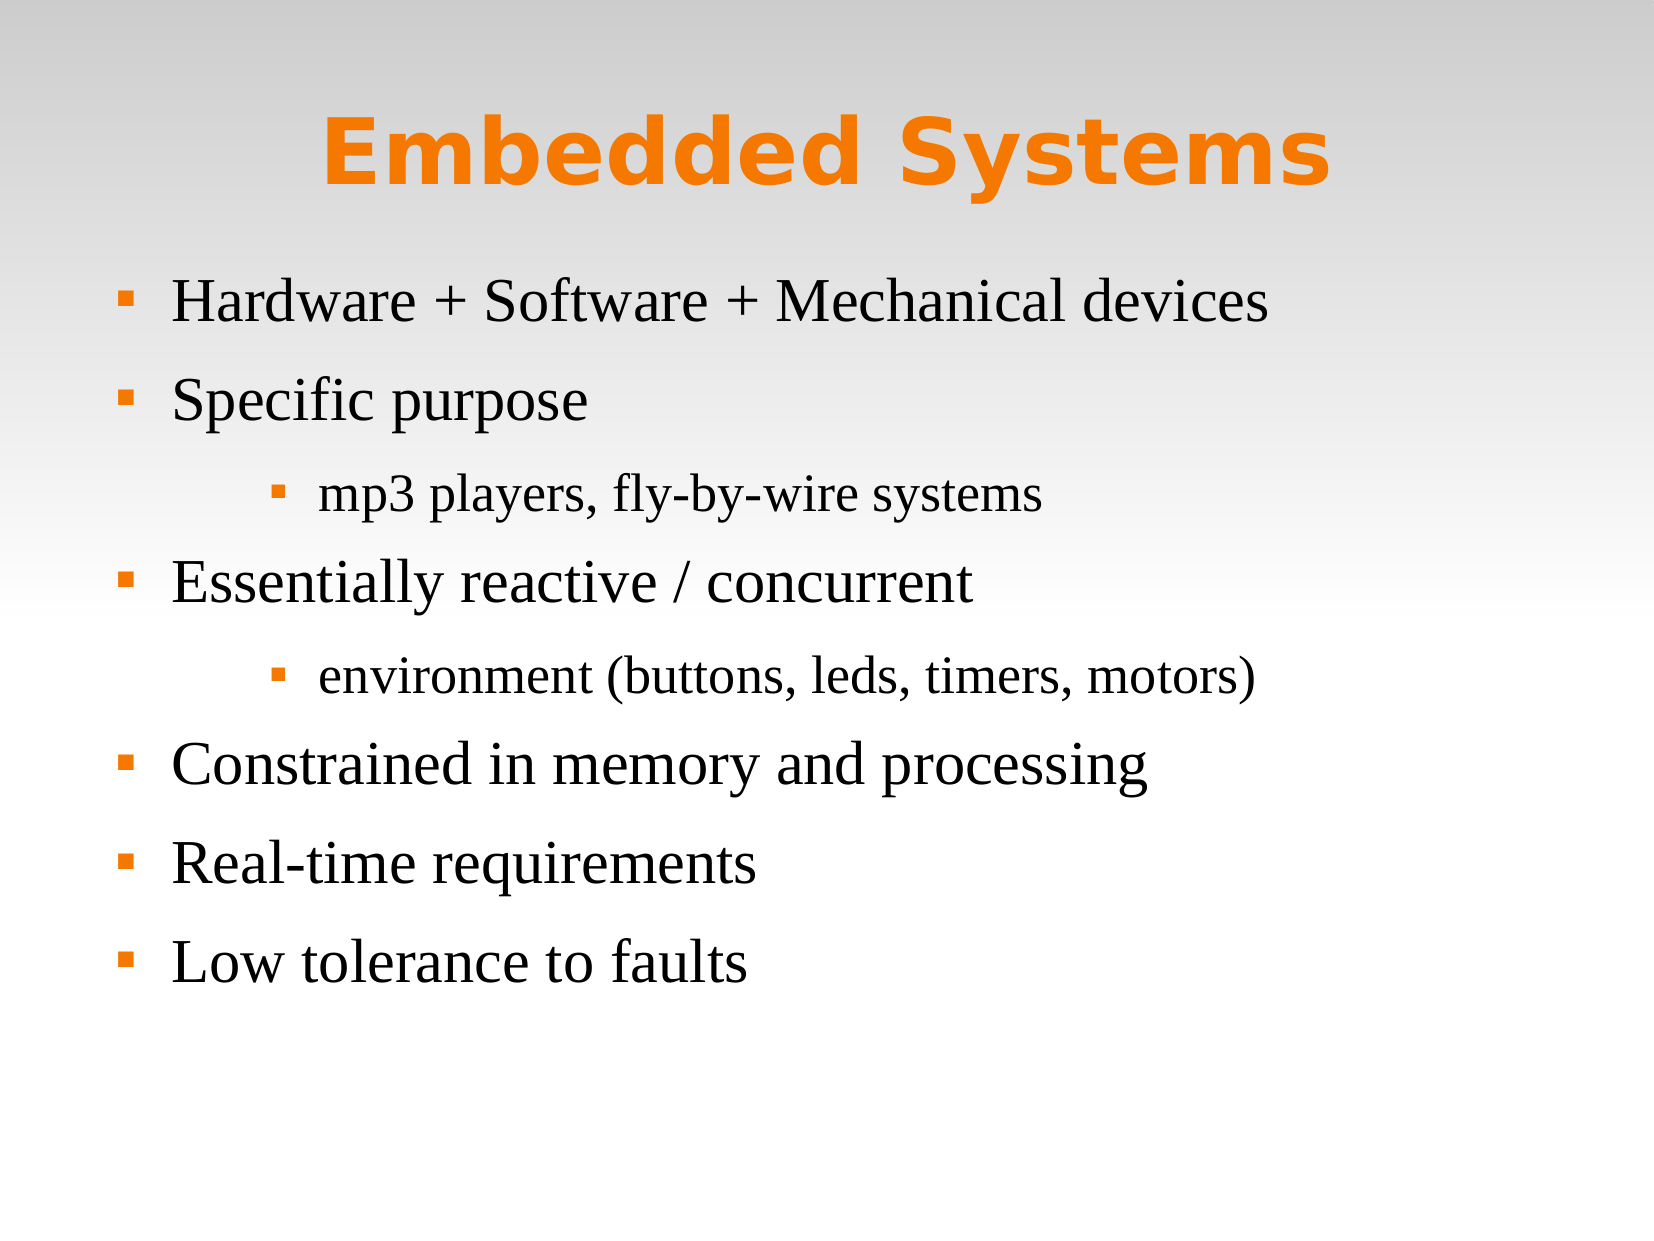

# Embedded Systems
Hardware + Software + Mechanical devices
Specific purpose
mp3 players, fly-by-wire systems
Essentially reactive / concurrent
environment (buttons, leds, timers, motors)
Constrained in memory and processing
Real-time requirements
Low tolerance to faults